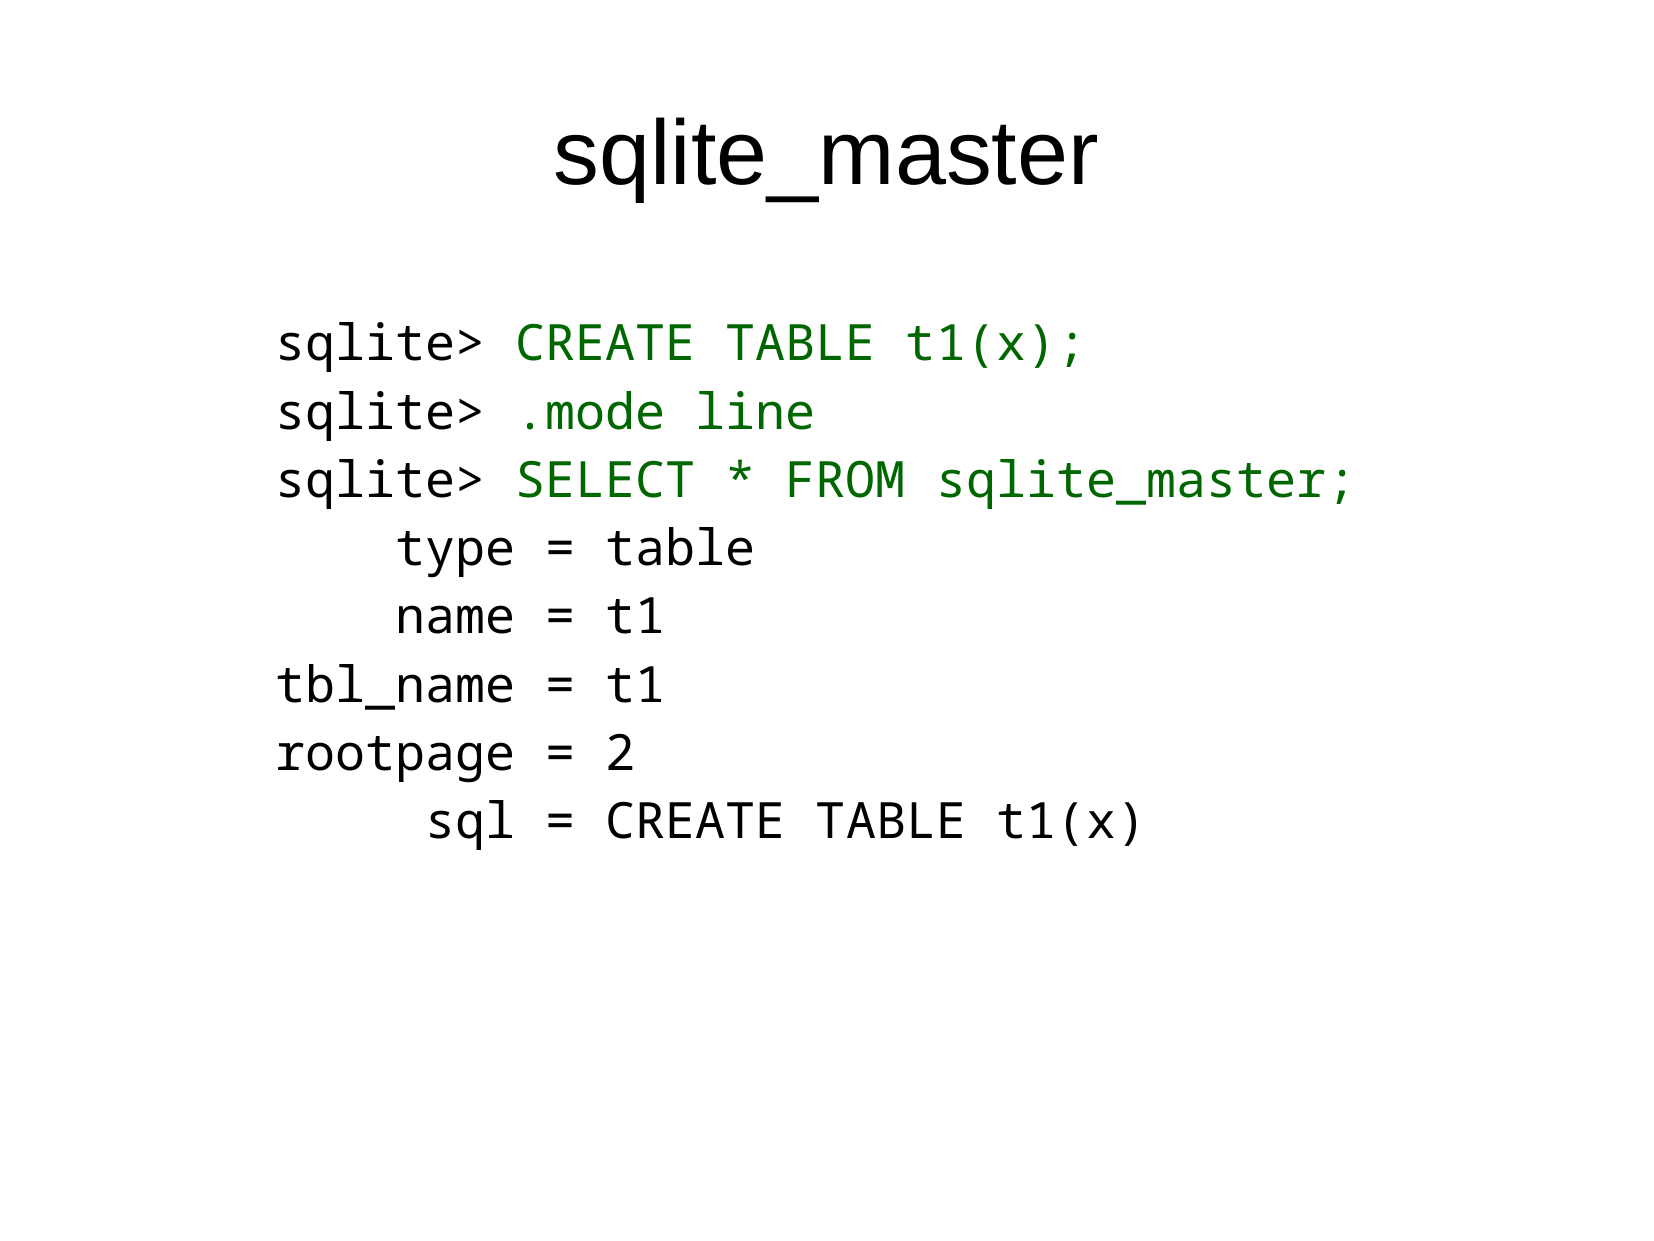

# sqlite_master
sqlite> CREATE TABLE t1(x);
sqlite> .mode line
sqlite> SELECT * FROM sqlite_master;
 type = table
 name = t1
tbl_name = t1
rootpage = 2
 sql = CREATE TABLE t1(x)